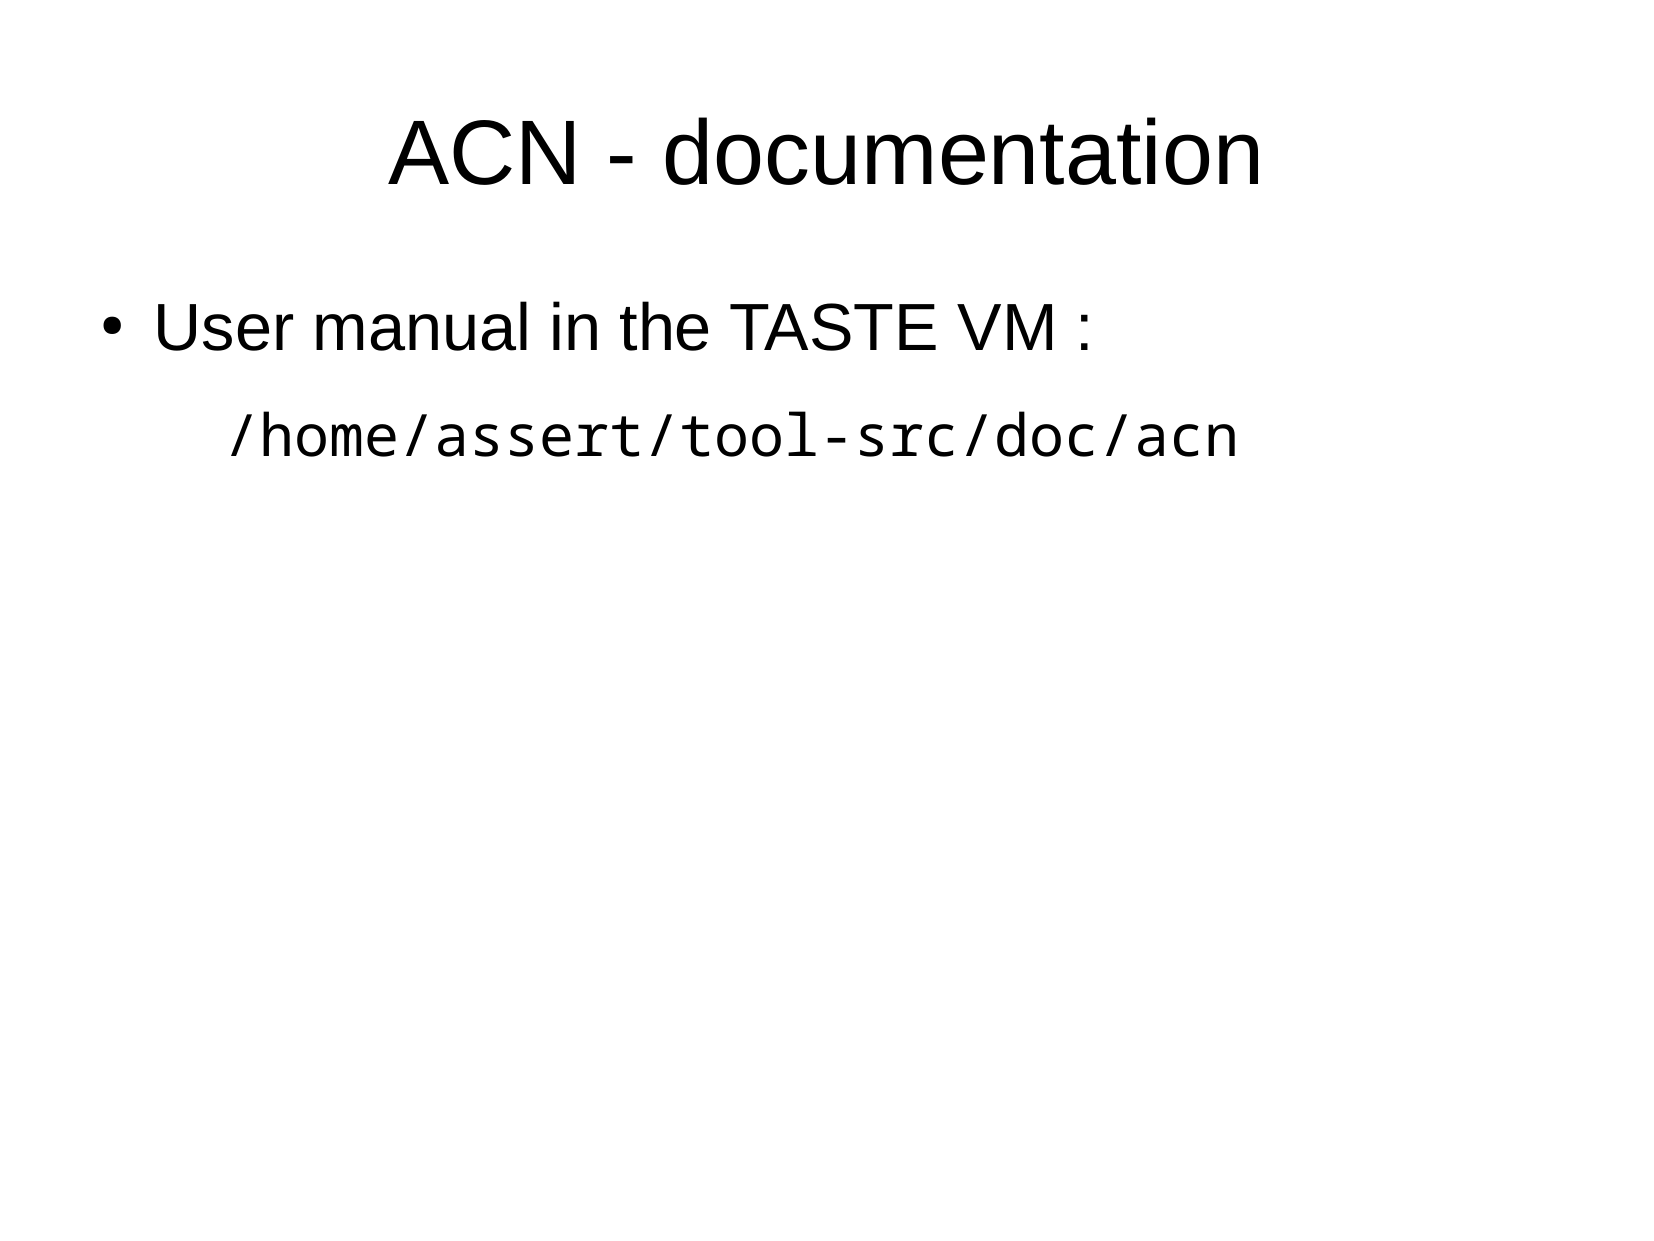

# ACN - documentation
User manual in the TASTE VM :
/home/assert/tool-src/doc/acn